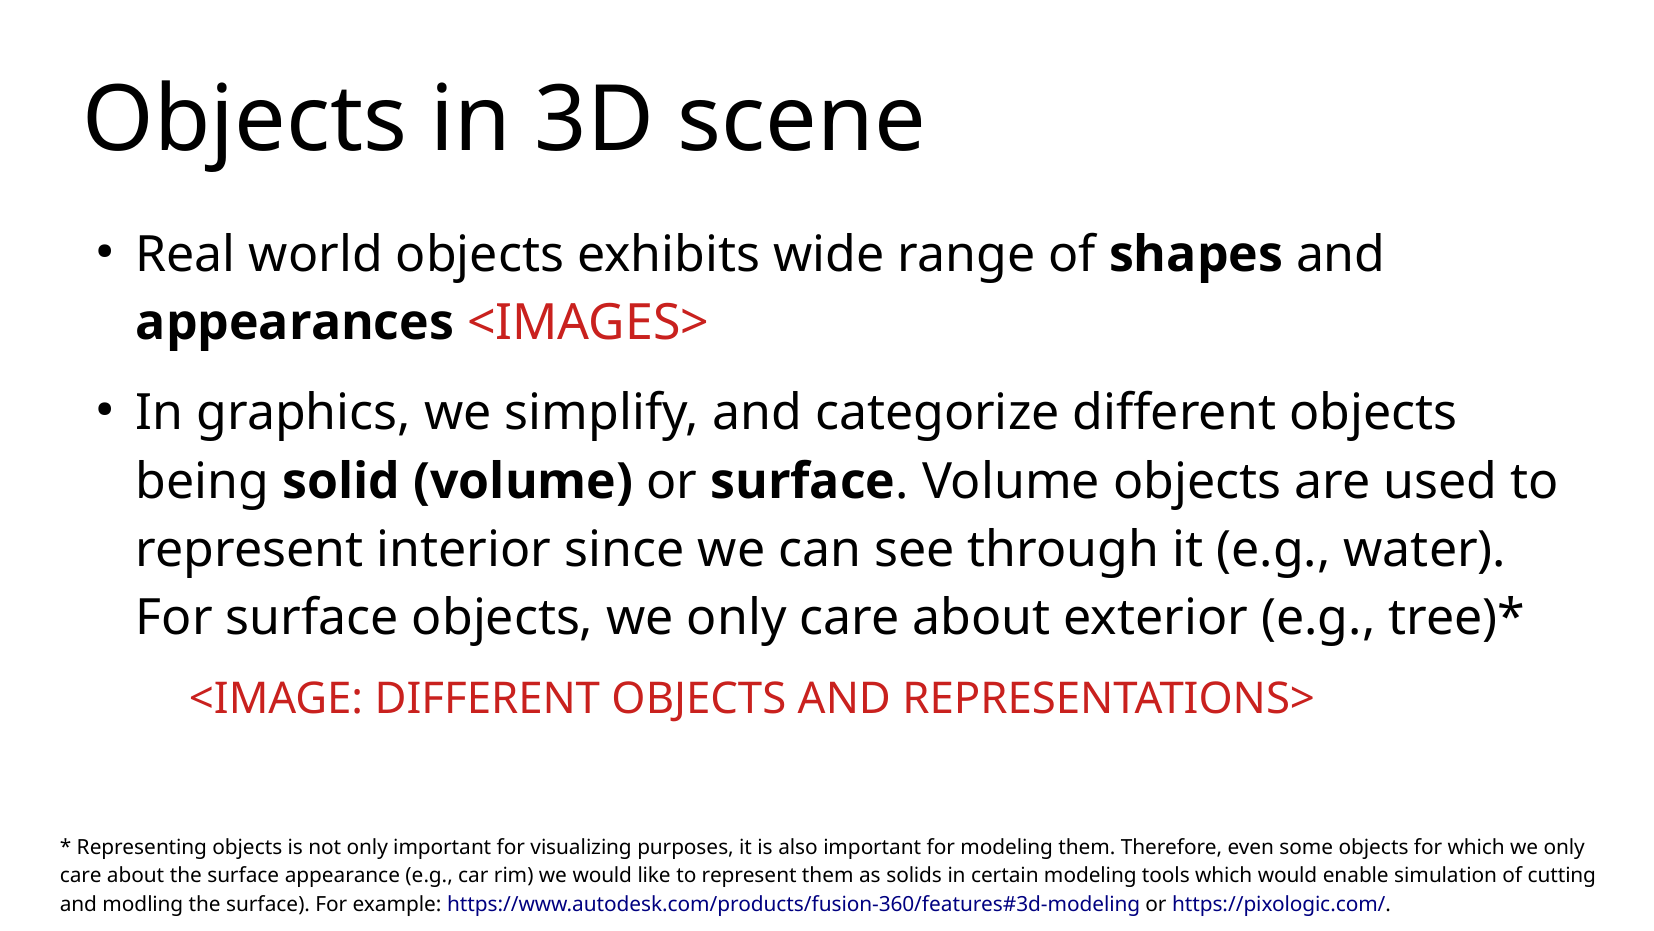

# Objects in 3D scene
Real world objects exhibits wide range of shapes and appearances <IMAGES>
In graphics, we simplify, and categorize different objects being solid (volume) or surface. Volume objects are used to represent interior since we can see through it (e.g., water). For surface objects, we only care about exterior (e.g., tree)*
<IMAGE: DIFFERENT OBJECTS AND REPRESENTATIONS>
* Representing objects is not only important for visualizing purposes, it is also important for modeling them. Therefore, even some objects for which we only care about the surface appearance (e.g., car rim) we would like to represent them as solids in certain modeling tools which would enable simulation of cutting and modling the surface). For example: https://www.autodesk.com/products/fusion-360/features#3d-modeling or https://pixologic.com/.